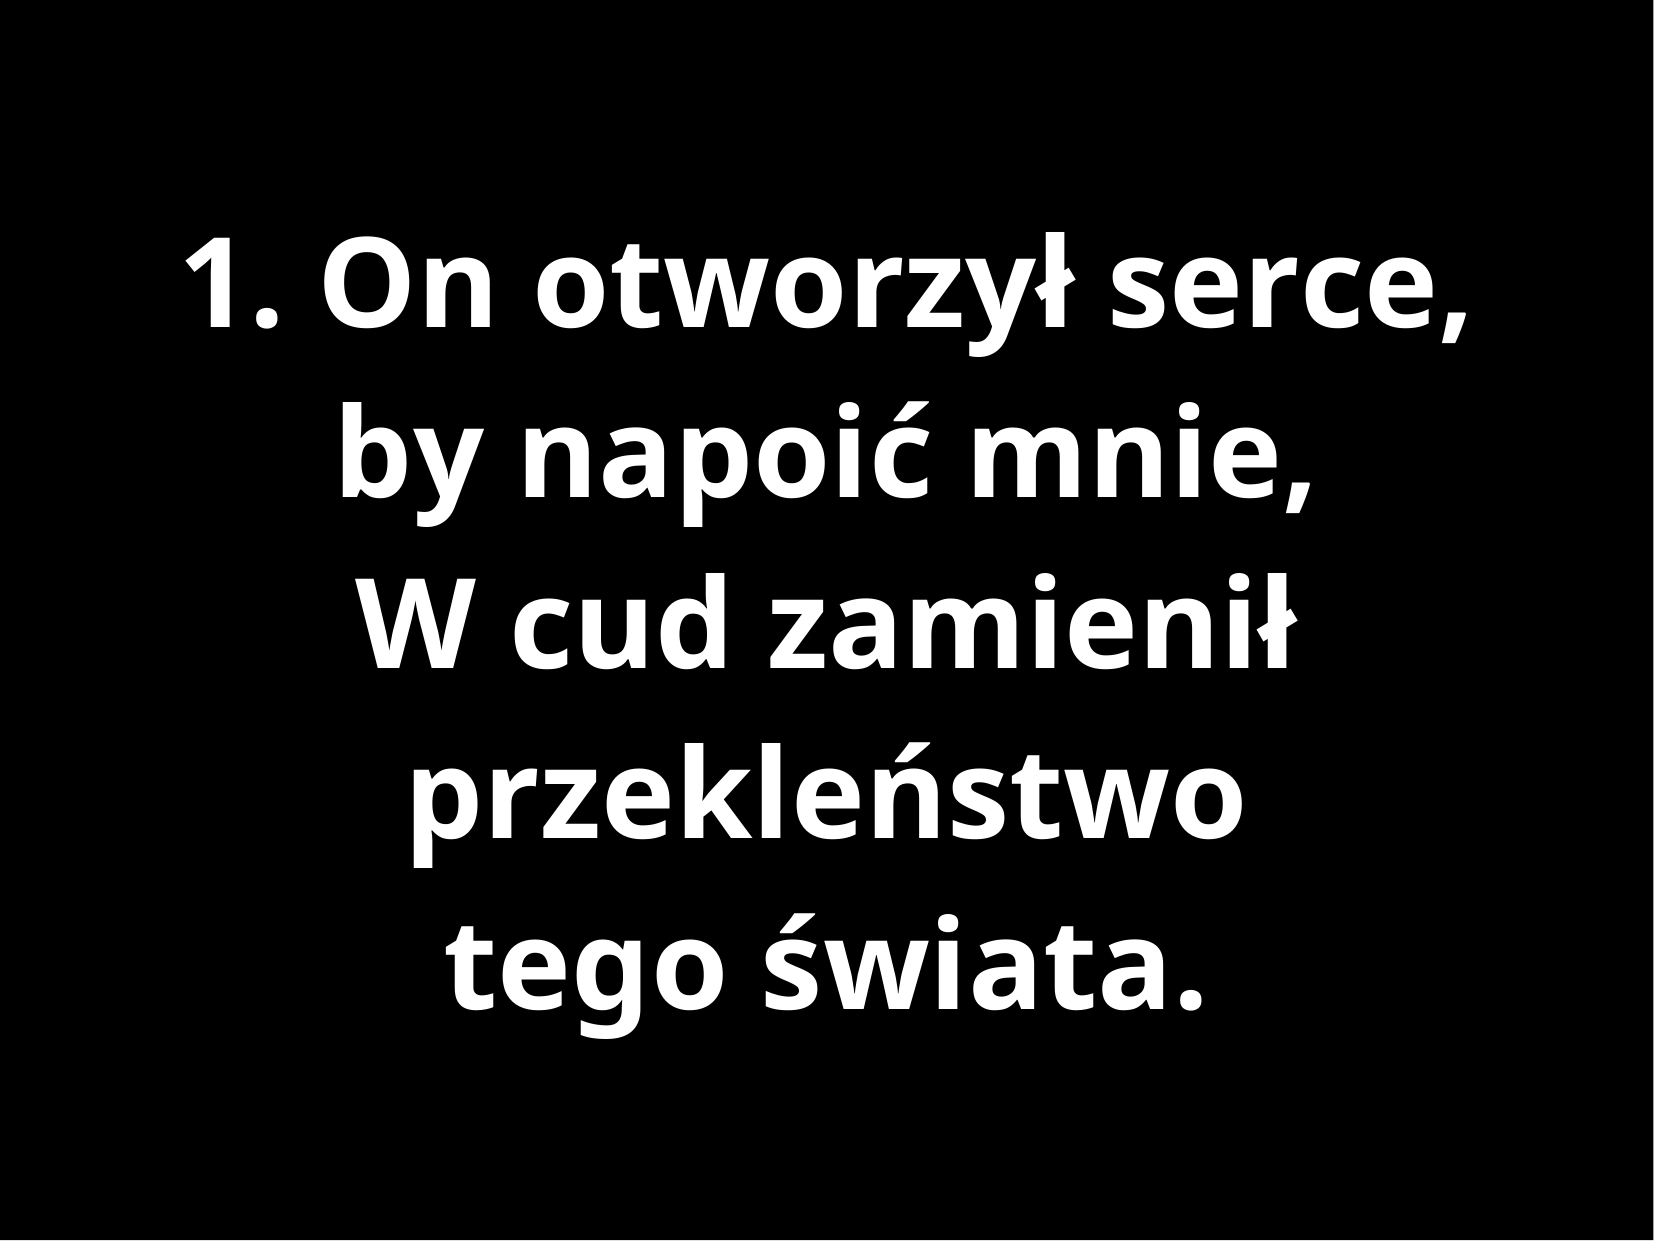

# 1. On otworzył serce, by napoić mnie, W cud zamienił przekleństwo tego świata.